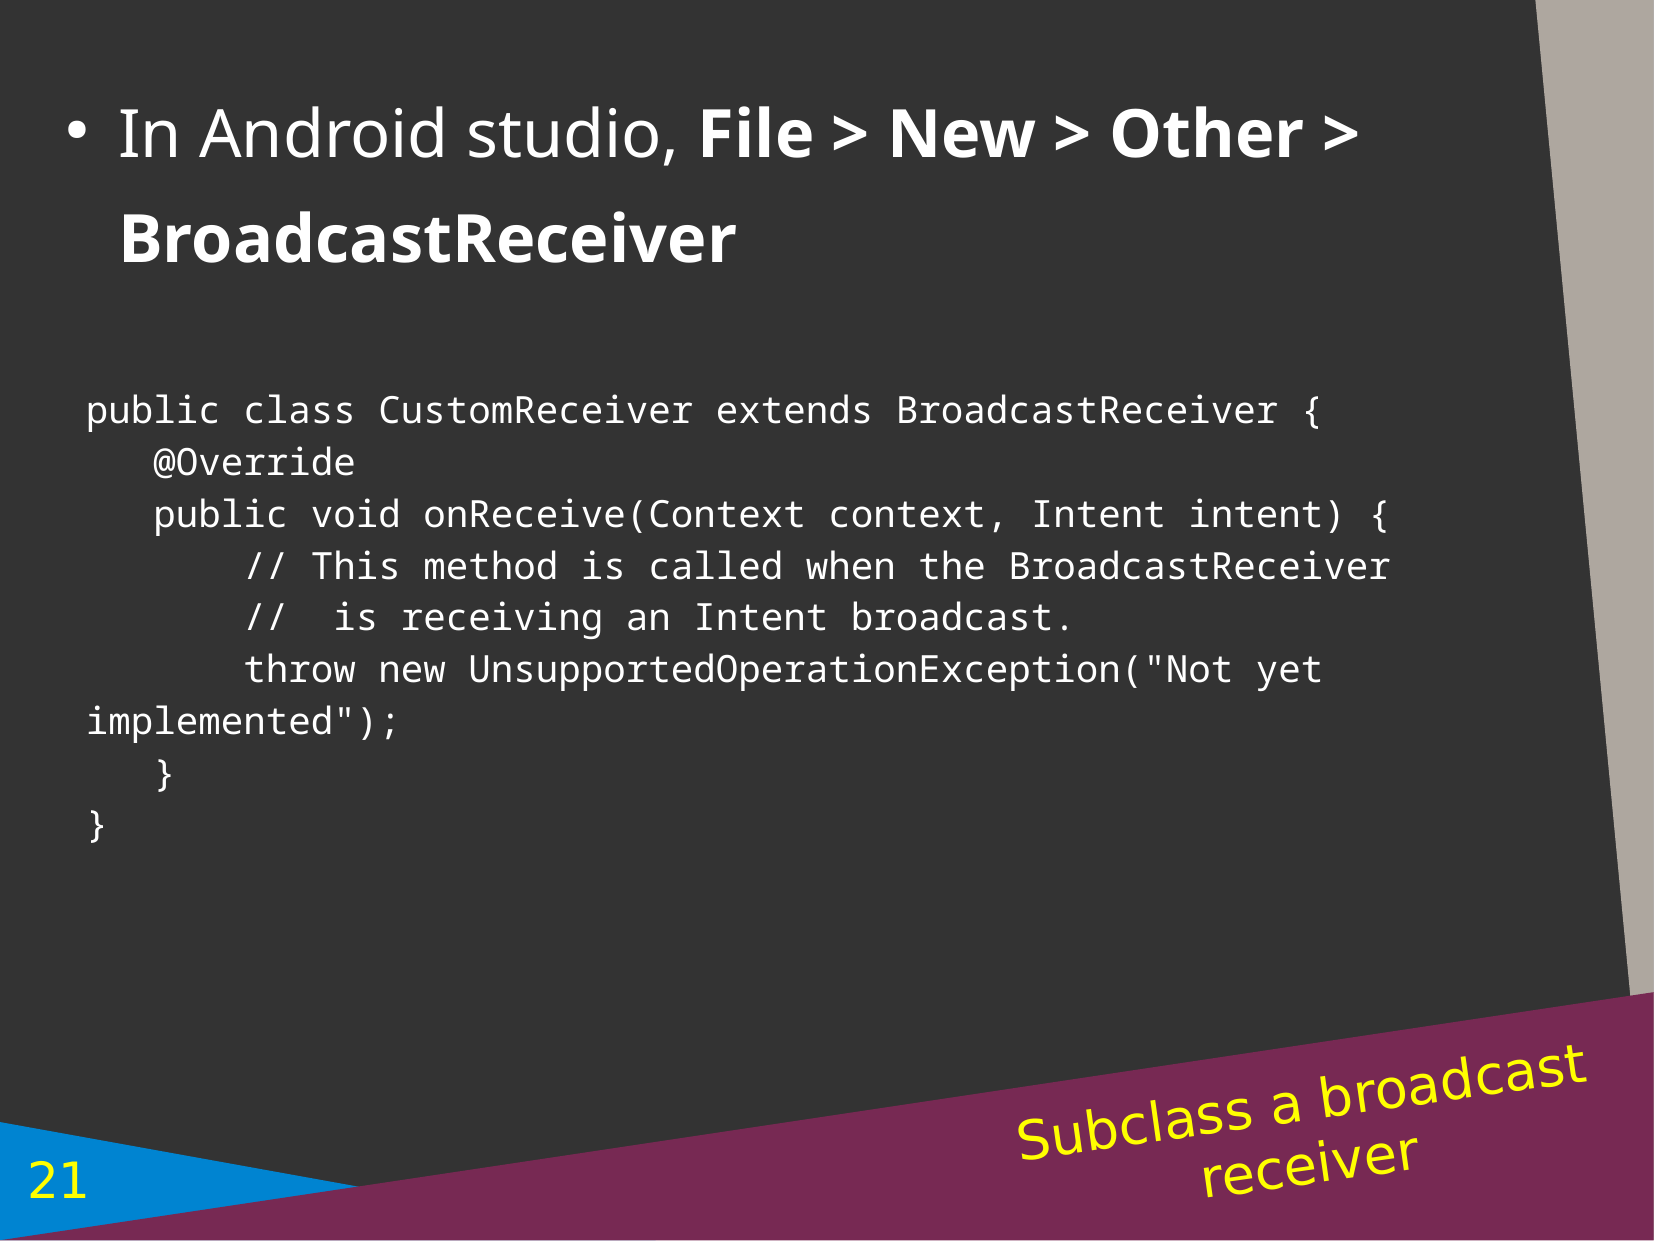

In Android studio, File > New > Other > BroadcastReceiver
public class CustomReceiver extends BroadcastReceiver {
 @Override
 public void onReceive(Context context, Intent intent) {
 // This method is called when the BroadcastReceiver
 // is receiving an Intent broadcast.
 throw new UnsupportedOperationException("Not yet implemented");
 }
}
# Subclass a broadcast receiver
21